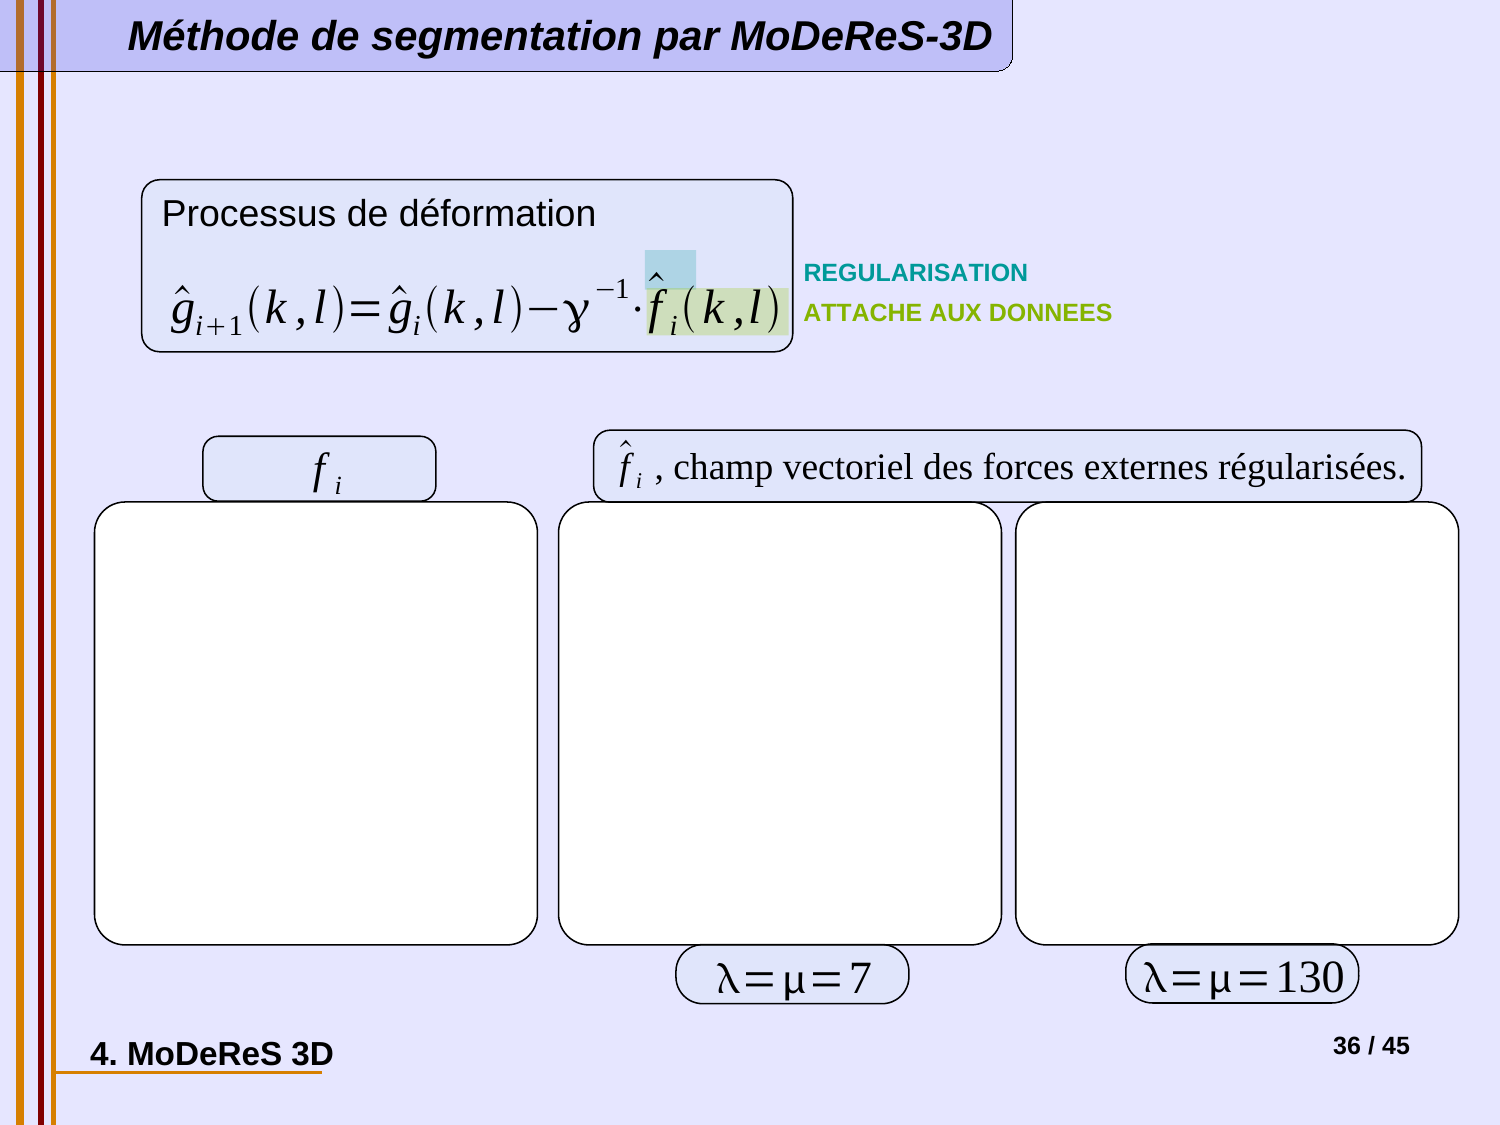

Méthode de segmentation par MoDeReS-3D
Processus de déformation
REGULARISATION
ATTACHE AUX DONNEES
36
# 4. MoDeReS 3D